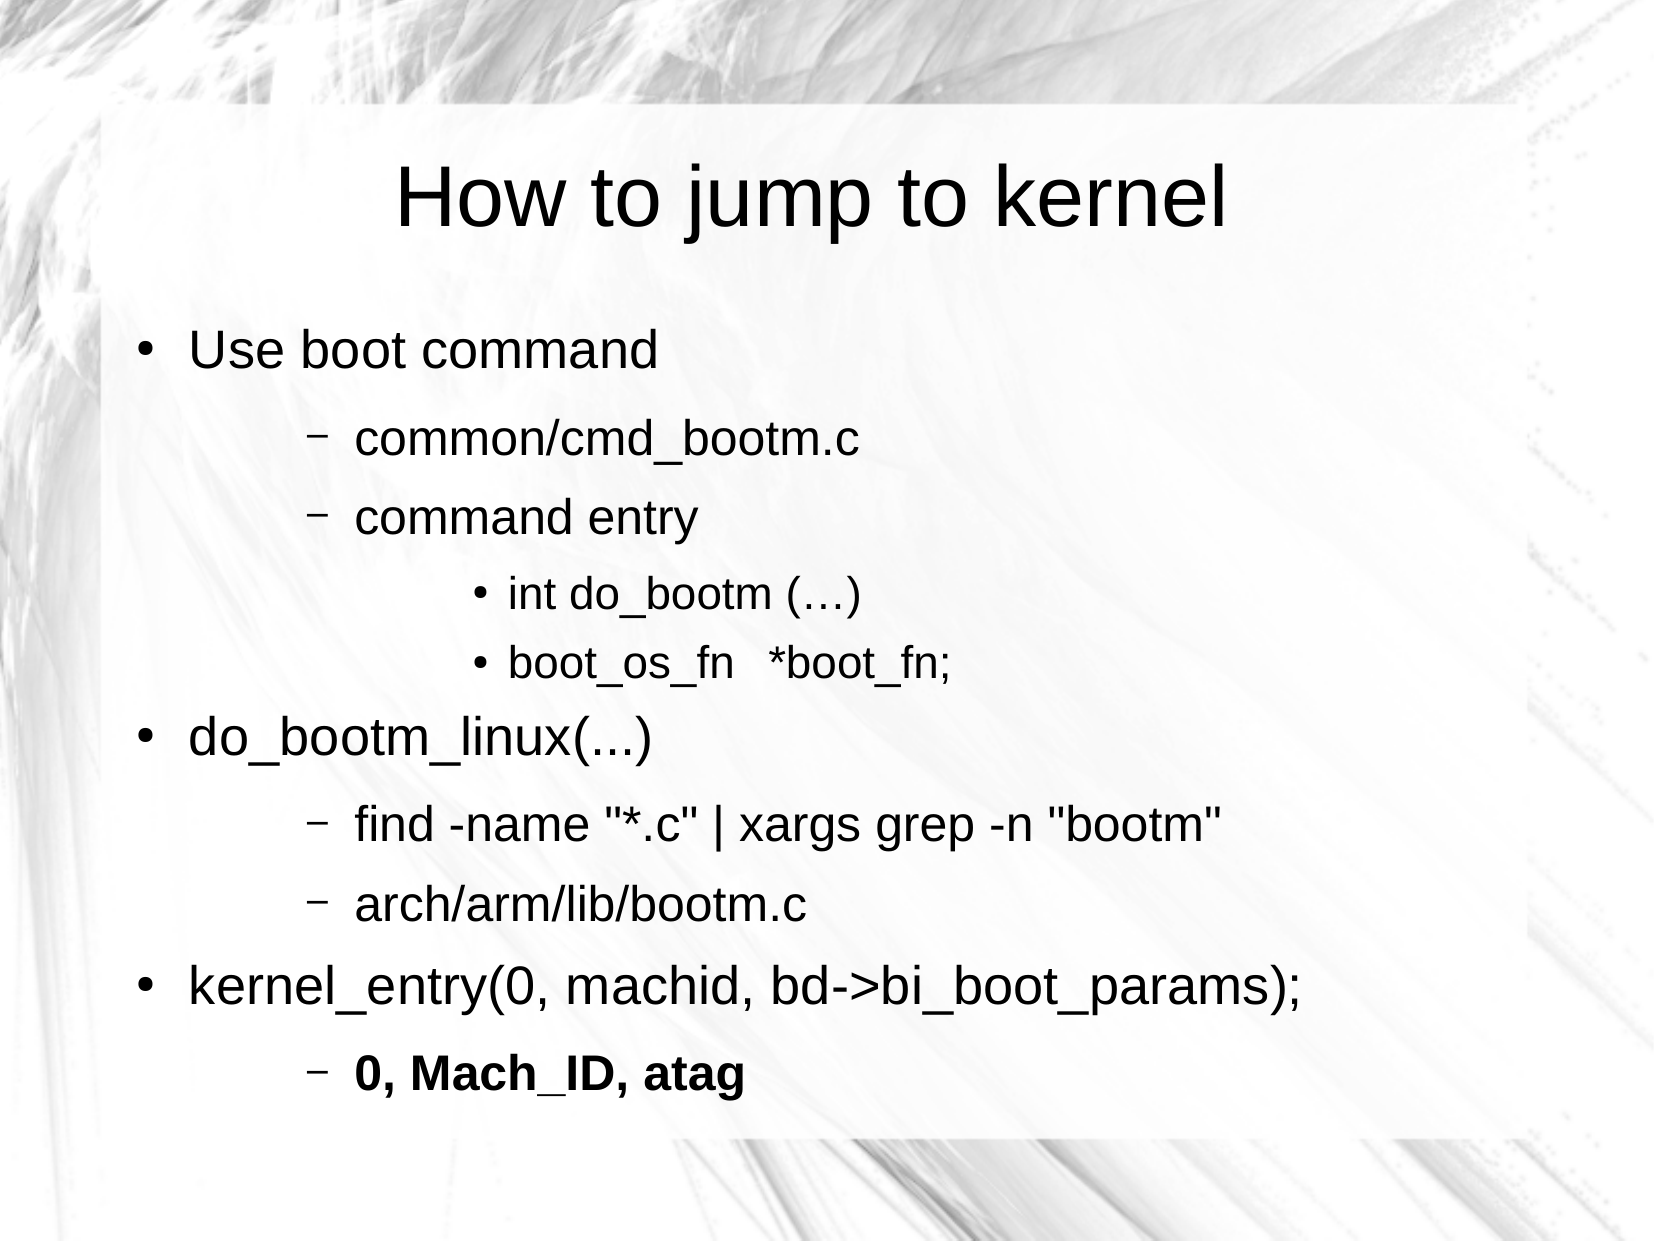

# How to jump to kernel
Use boot command
common/cmd_bootm.c
command entry
int do_bootm (…)
boot_os_fn	*boot_fn;
do_bootm_linux(...)
find -name "*.c" | xargs grep -n "bootm"
arch/arm/lib/bootm.c
kernel_entry(0, machid, bd->bi_boot_params);
0, Mach_ID, atag